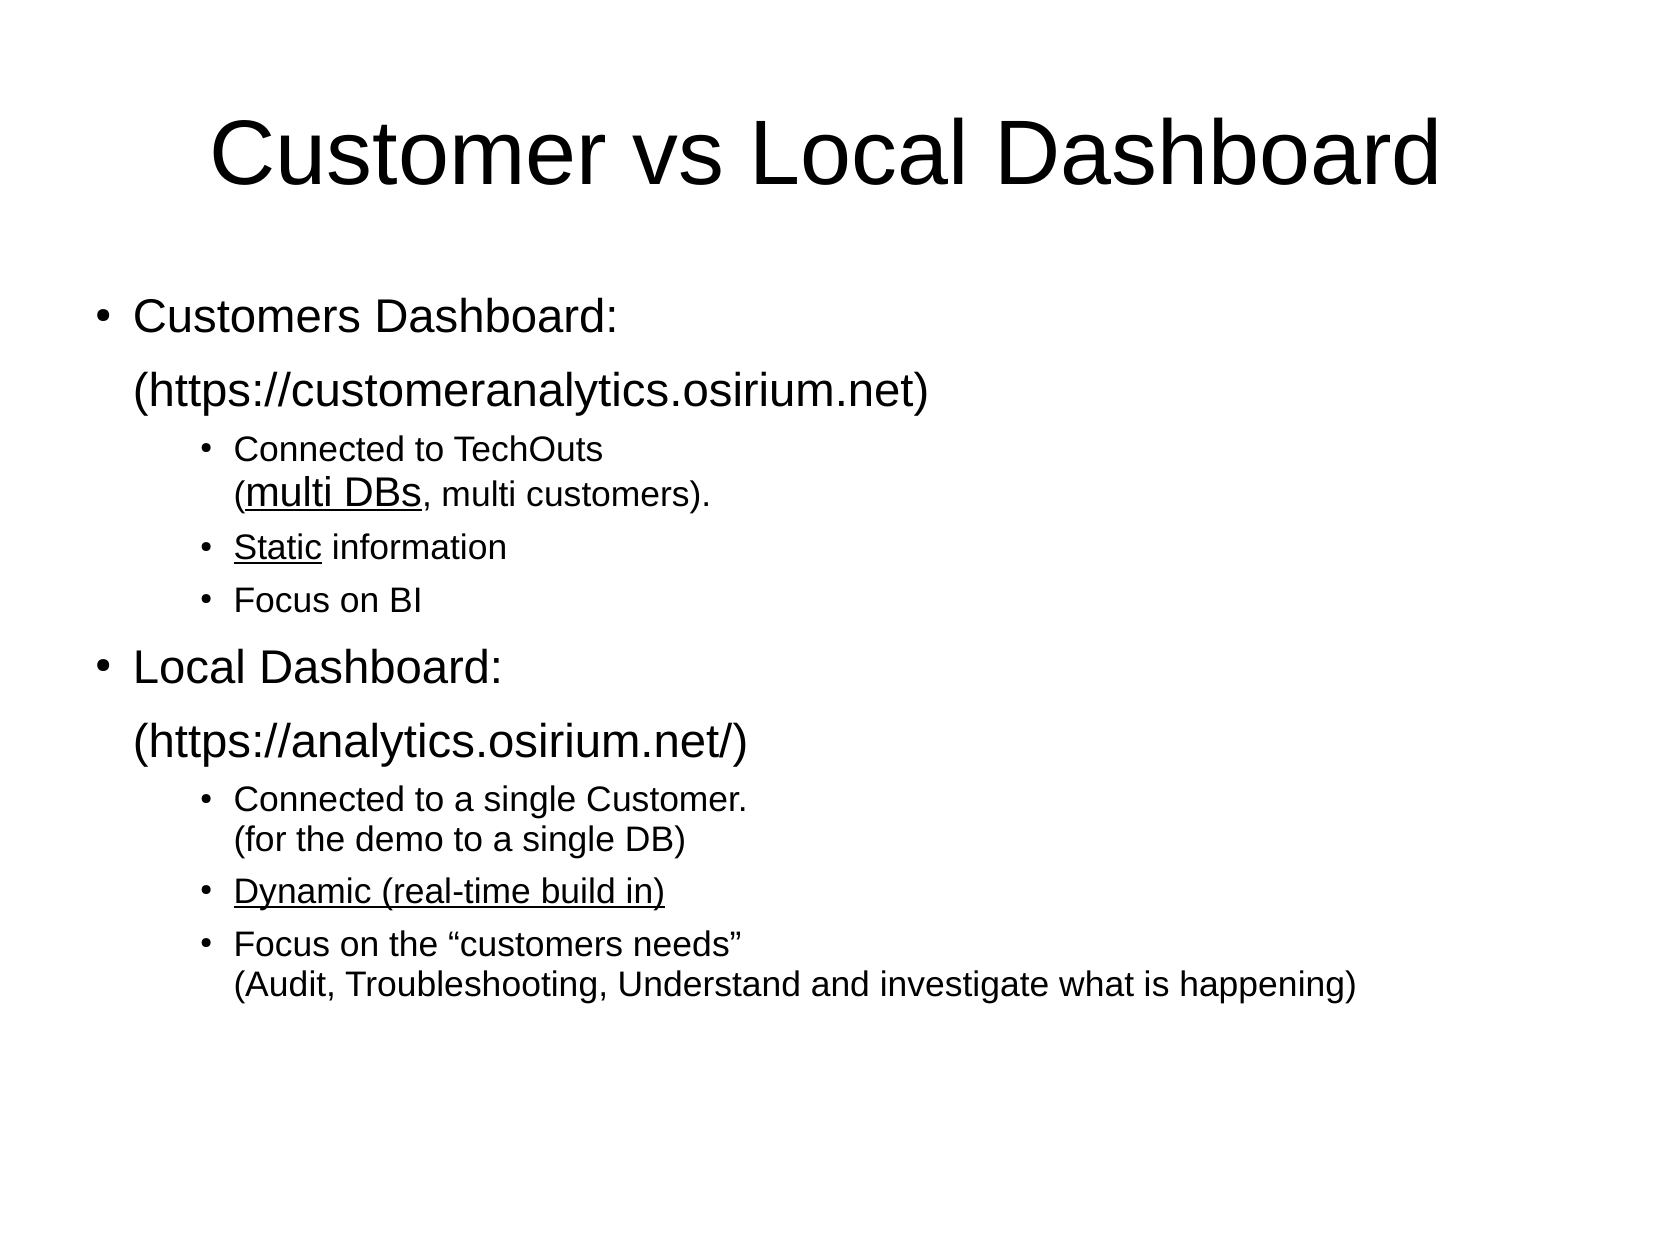

# Customer vs Local Dashboard
Customers Dashboard:
(https://customeranalytics.osirium.net)
Connected to TechOuts
(multi DBs, multi customers).
Static information
Focus on BI
Local Dashboard:
(https://analytics.osirium.net/)
Connected to a single Customer.
(for the demo to a single DB)
Dynamic (real-time build in)
Focus on the “customers needs”
(Audit, Troubleshooting, Understand and investigate what is happening)